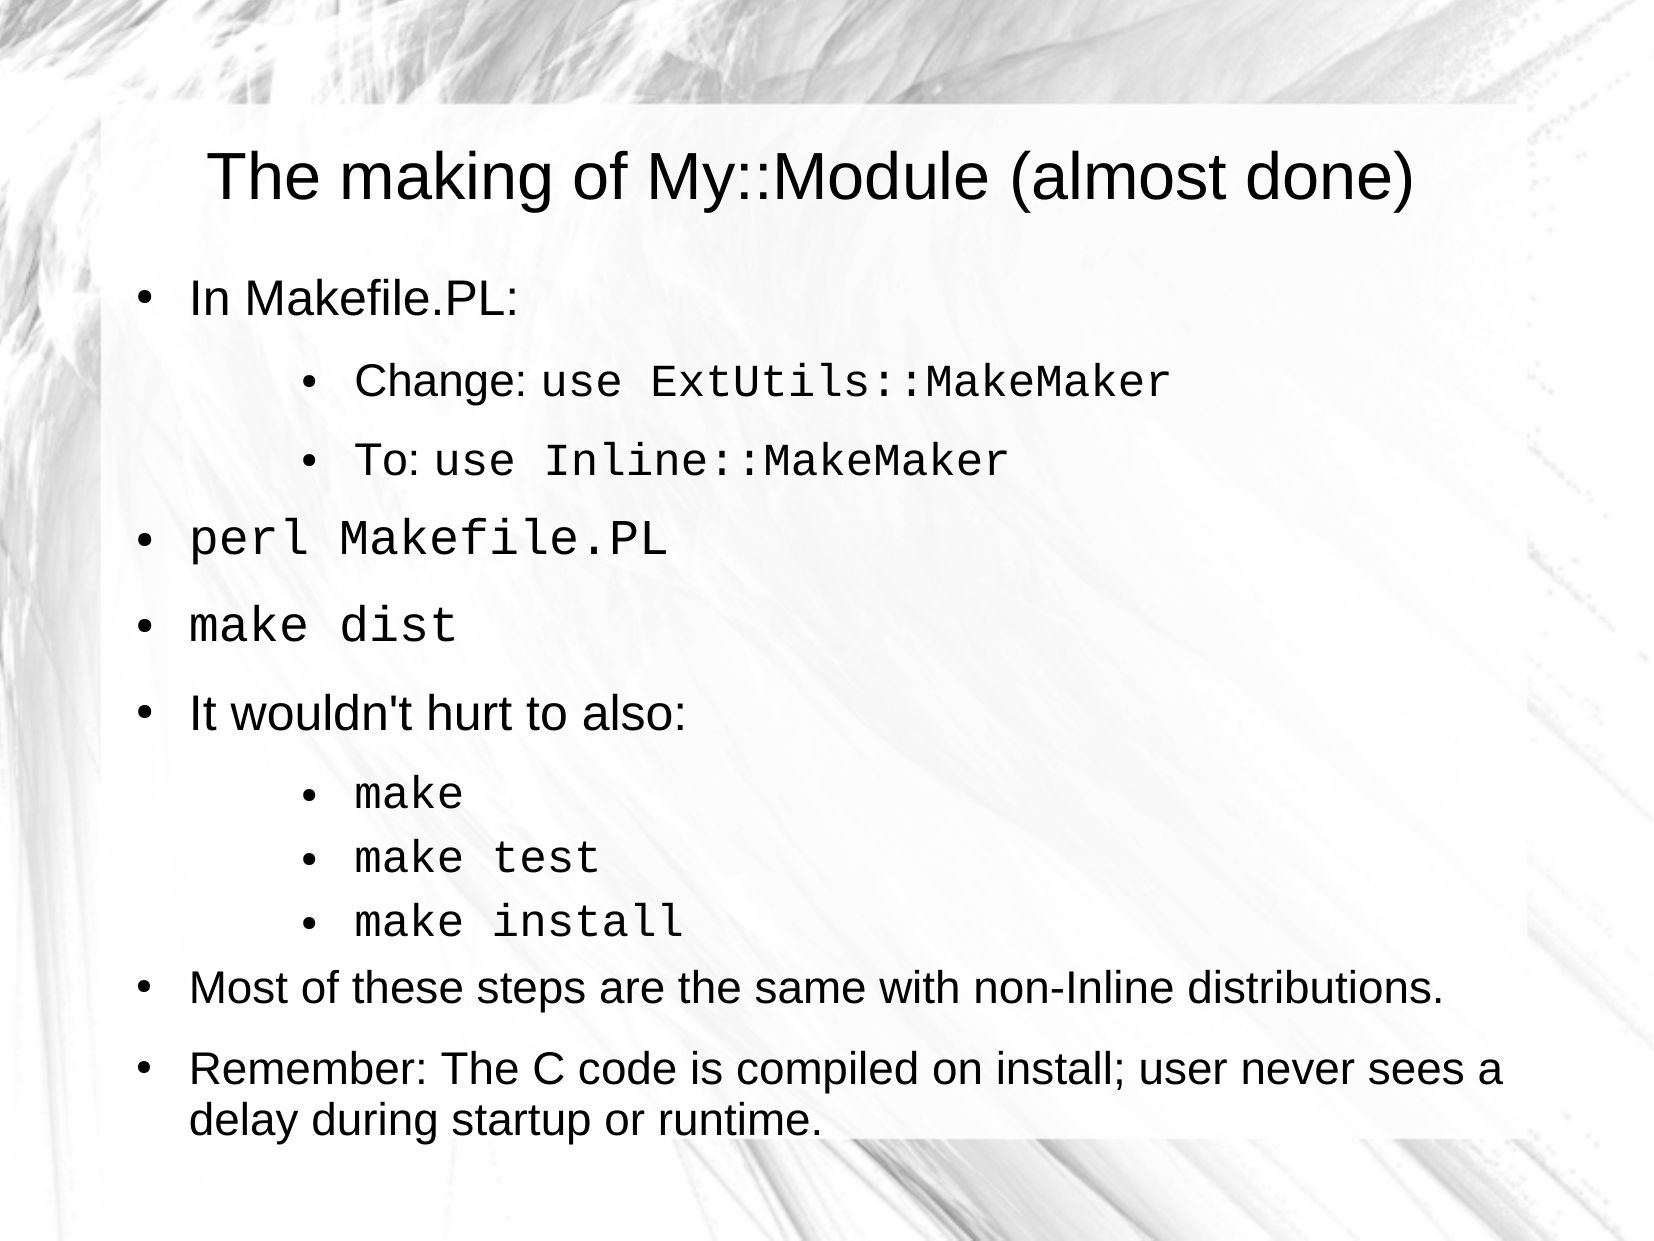

# The making of My::Module (almost done)
In Makefile.PL:
Change: use ExtUtils::MakeMaker
To: use Inline::MakeMaker
perl Makefile.PL
make dist
It wouldn't hurt to also:
make
make test
make install
Most of these steps are the same with non-Inline distributions.
Remember: The C code is compiled on install; user never sees a delay during startup or runtime.